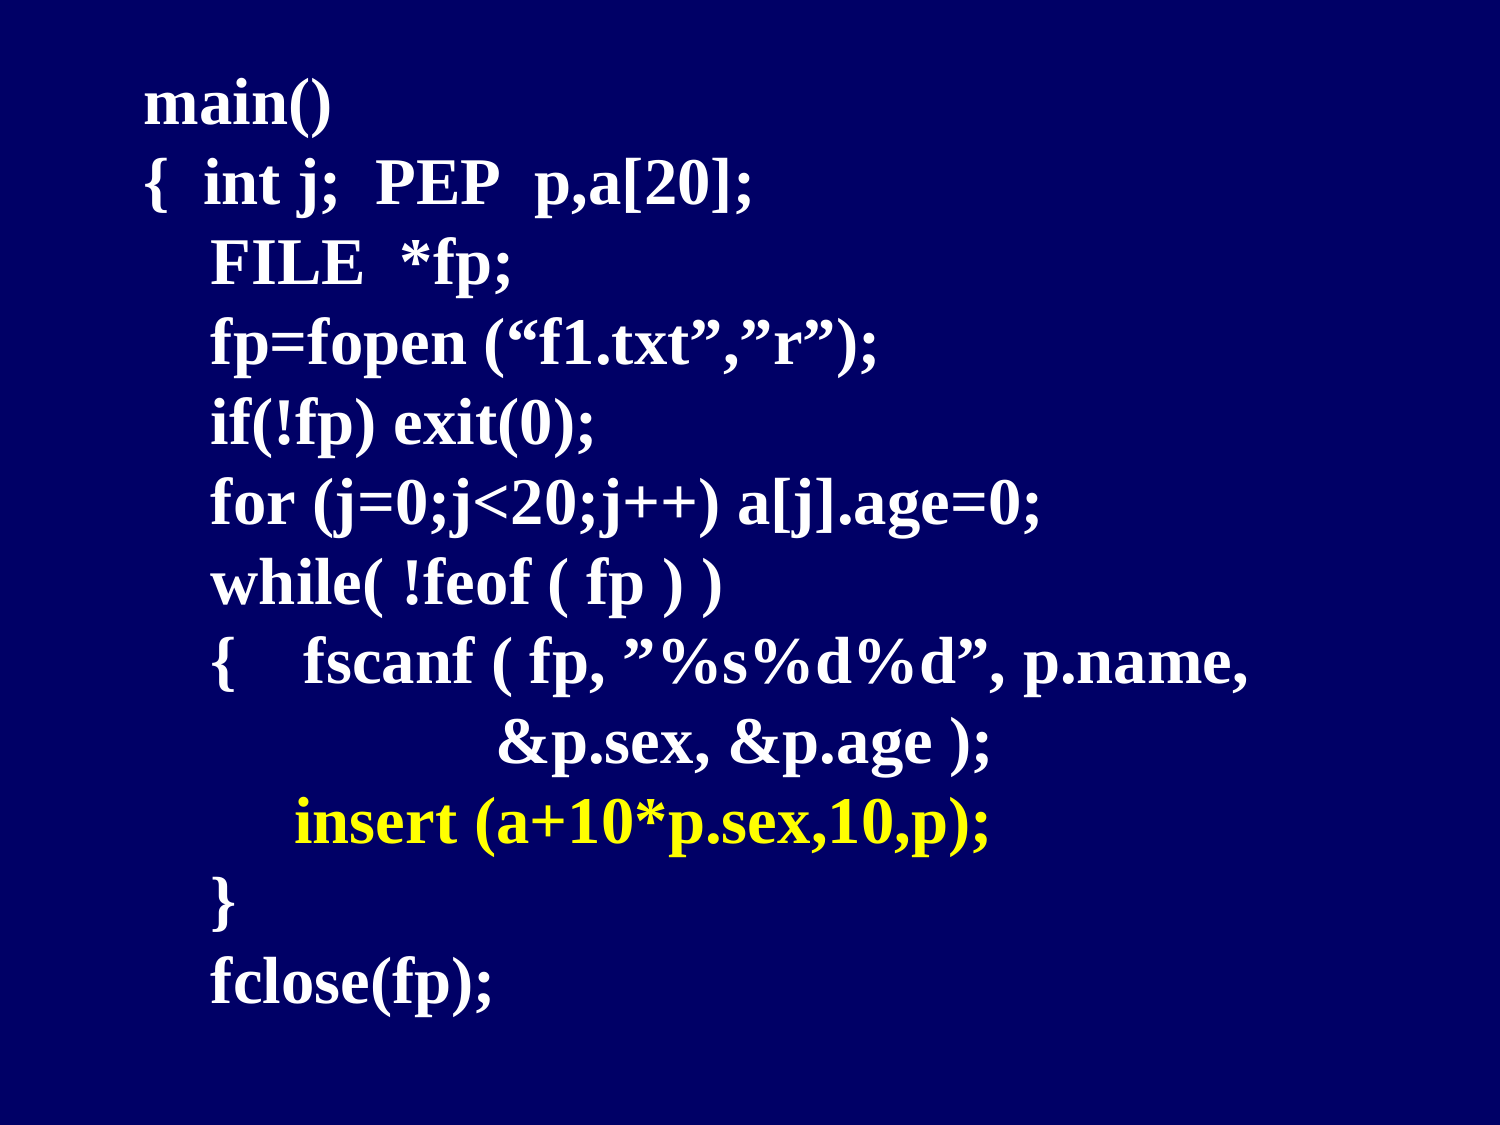

main()
{ int j; PEP p,a[20];
 FILE *fp;
 fp=fopen (“f1.txt”,”r”);
 if(!fp) exit(0);
 for (j=0;j<20;j++) a[j].age=0;
 while( !feof ( fp ) )
 { fscanf ( fp, ”%s%d%d”, p.name,
 &p.sex, &p.age );
 insert (a+10*p.sex,10,p);
 }
 fclose(fp);